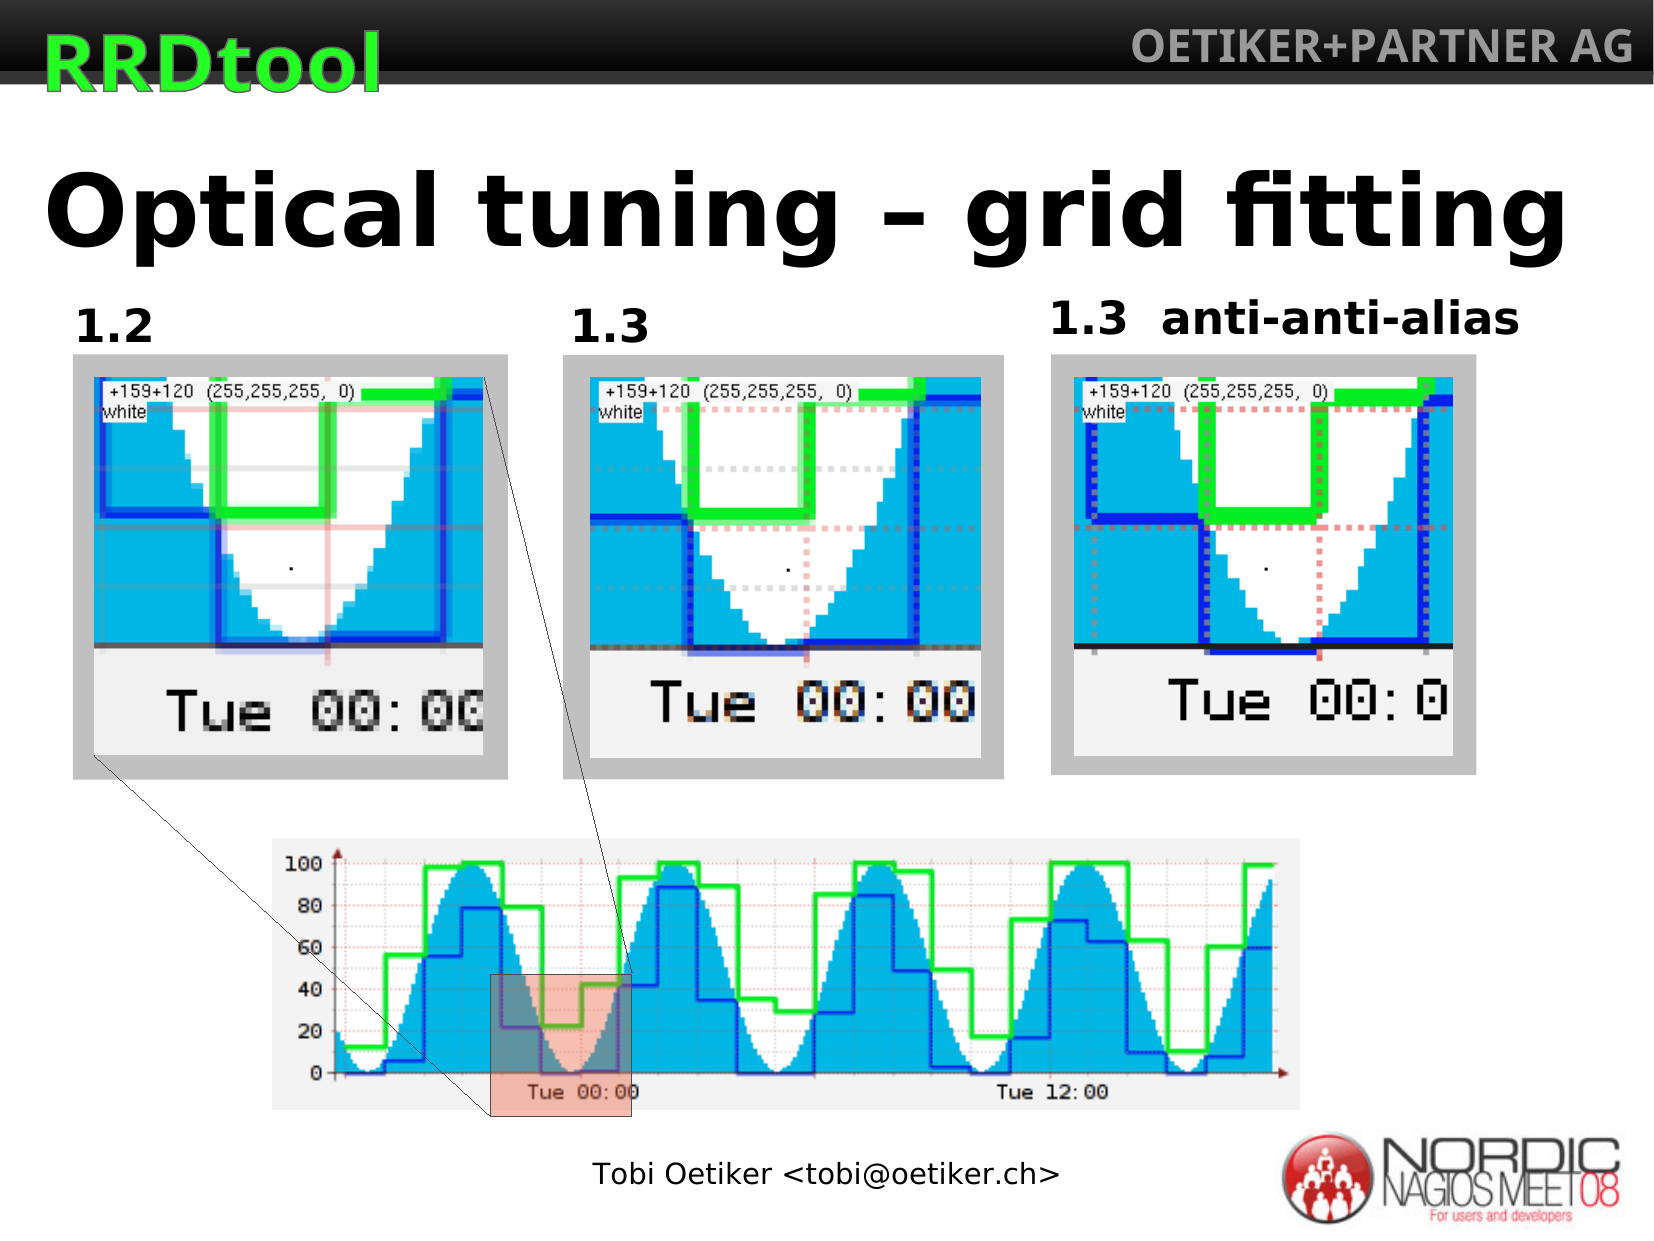

# Optical tuning – grid fitting
1.3 anti-anti-alias
1.2
1.3